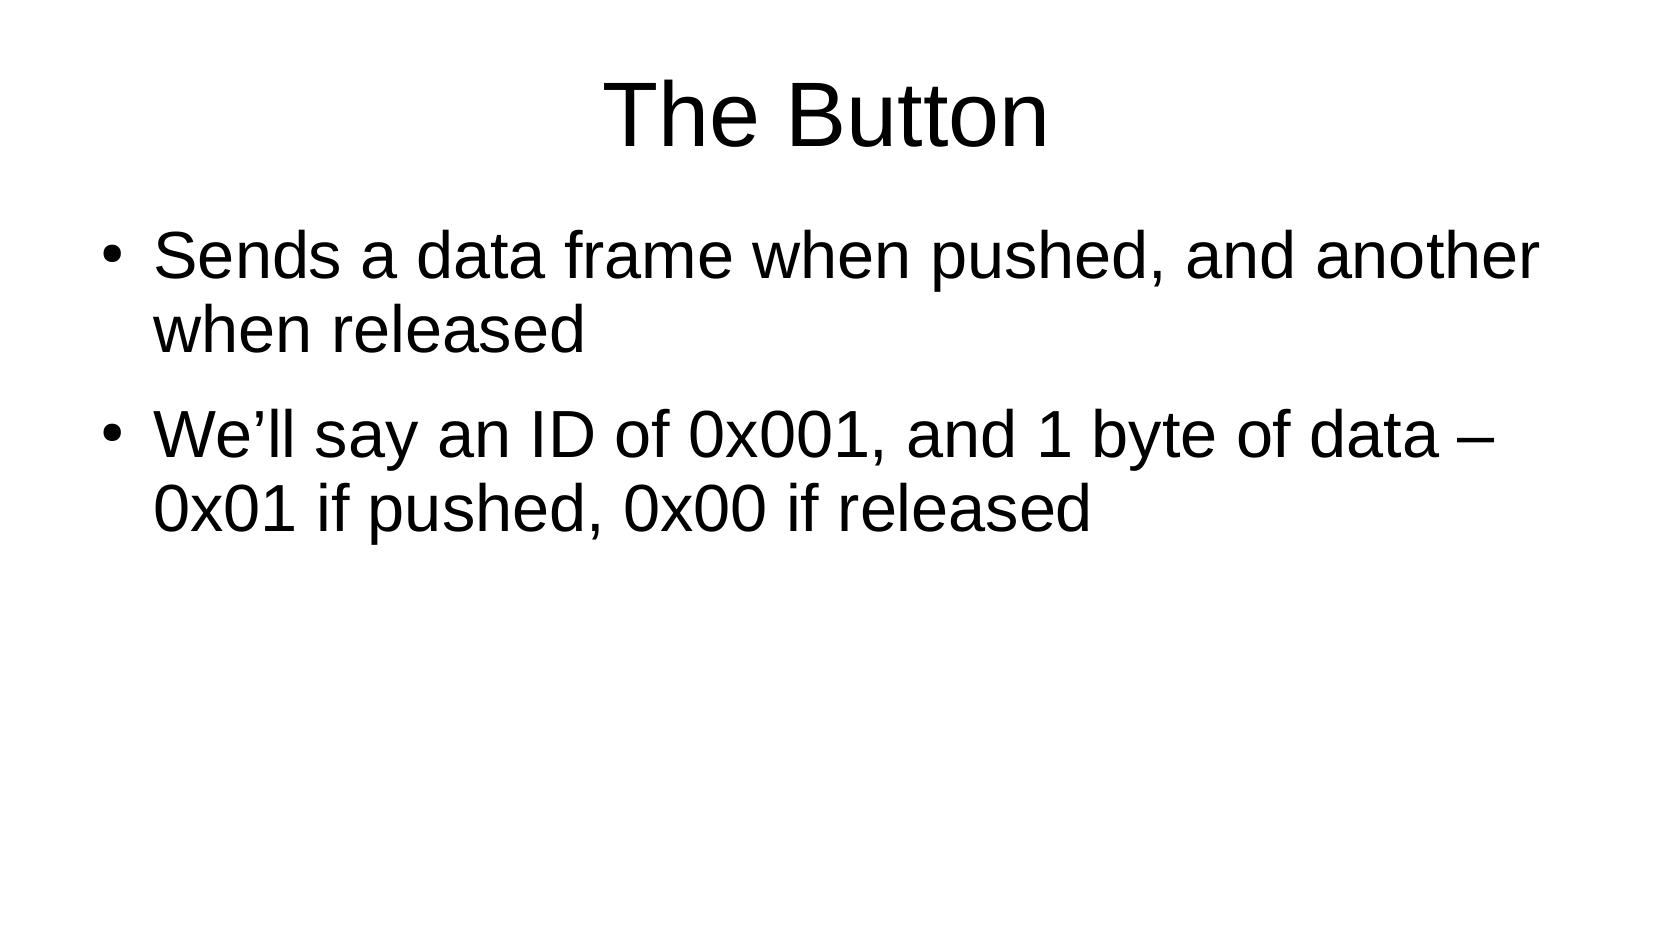

# The Button
Sends a data frame when pushed, and another when released
We’ll say an ID of 0x001, and 1 byte of data – 0x01 if pushed, 0x00 if released